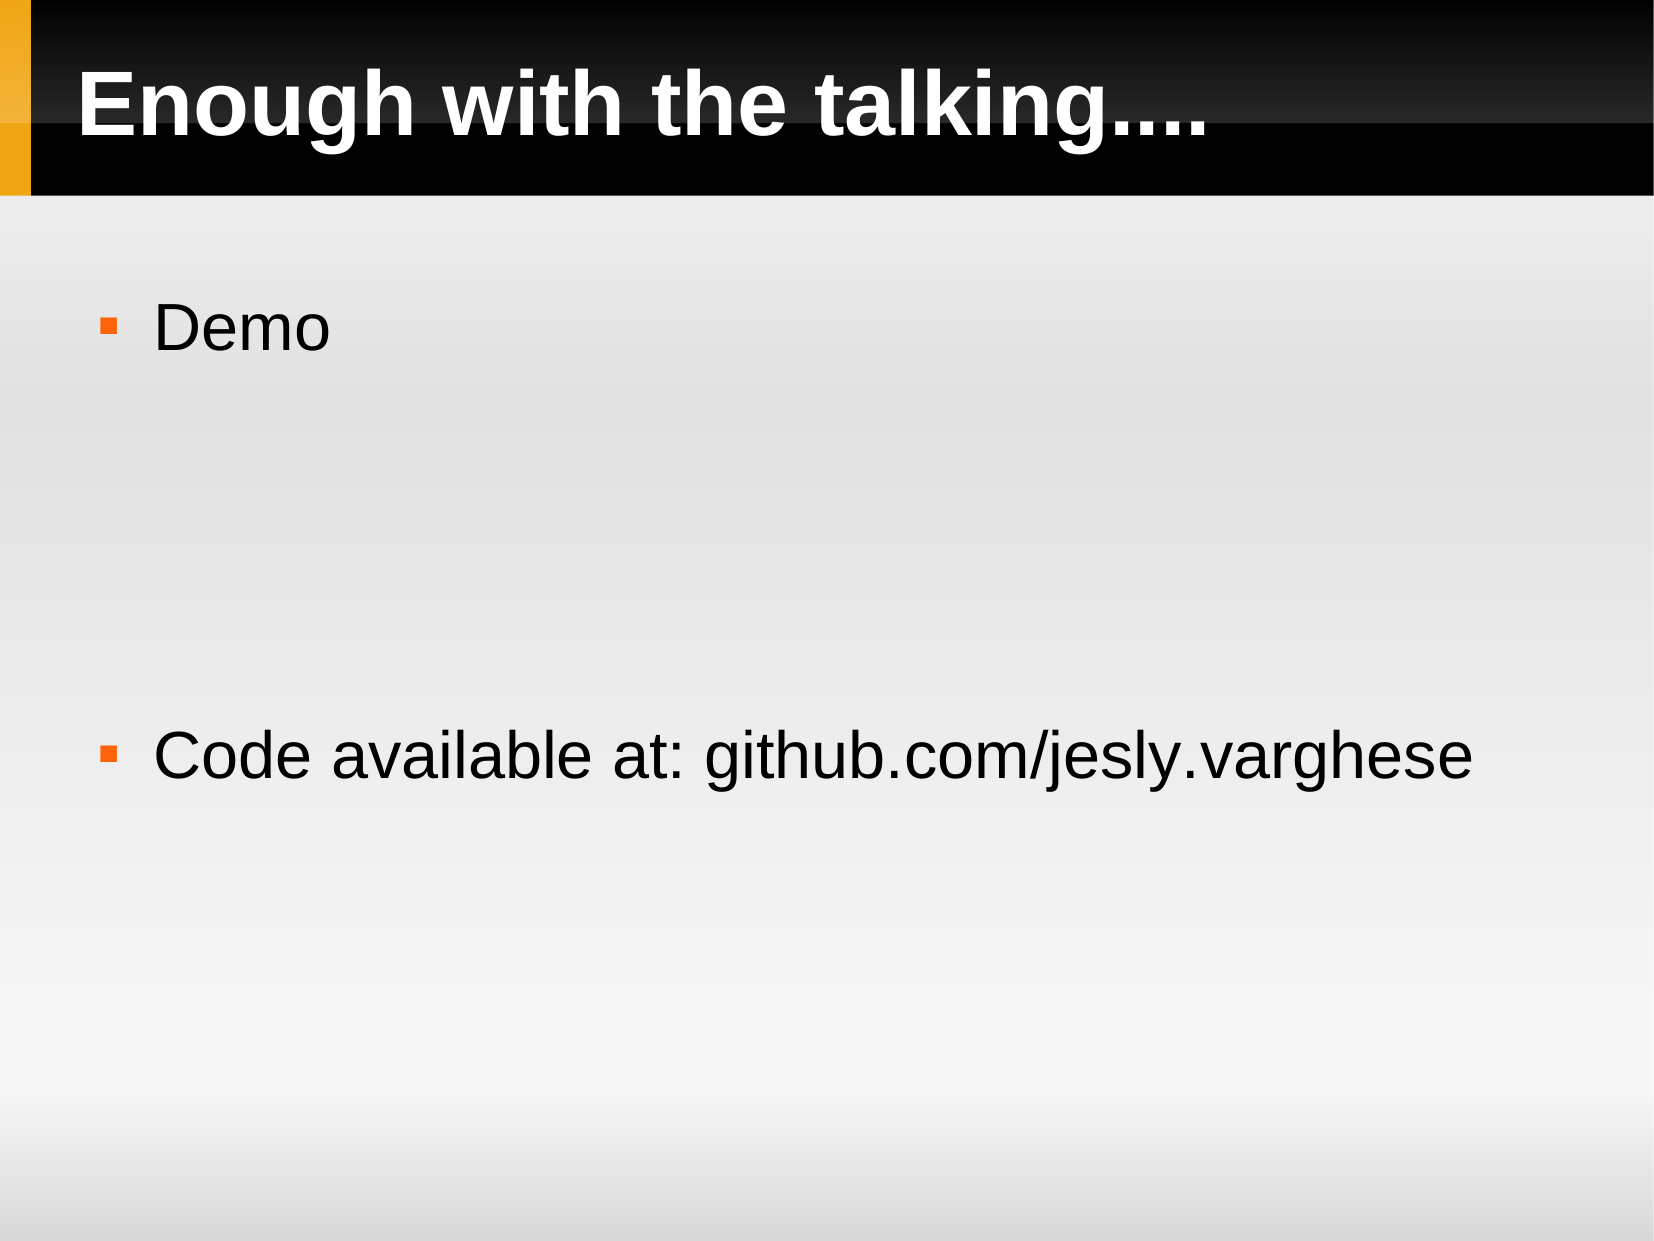

# Enough with the talking....
Demo
Code available at: github.com/jesly.varghese